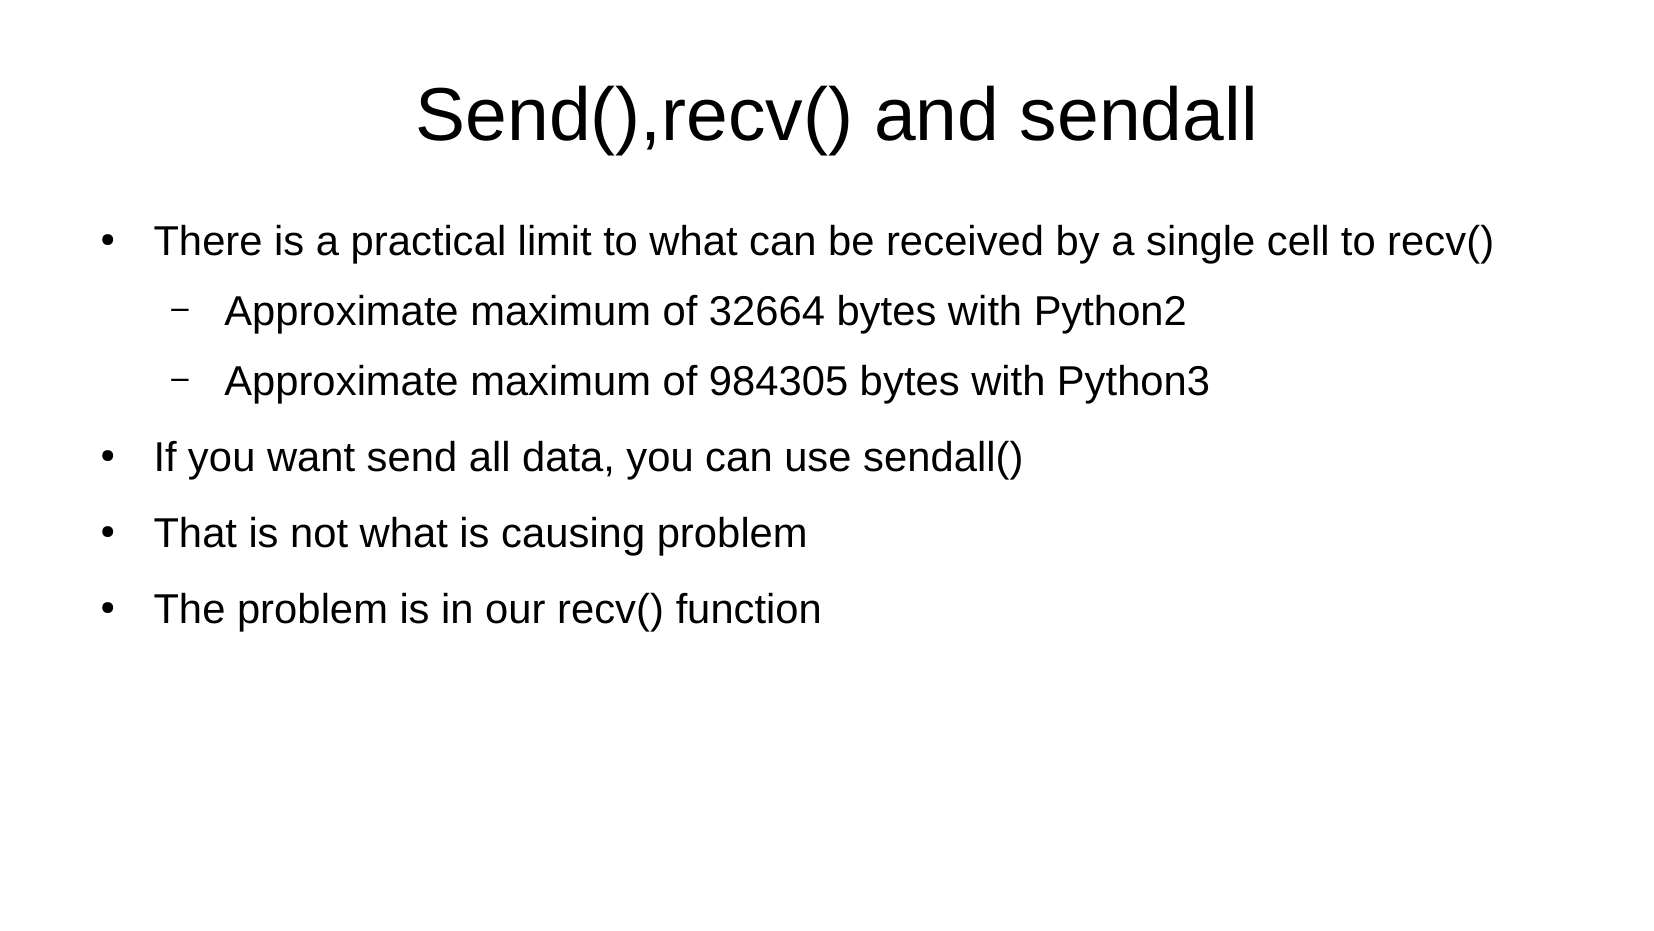

# Send(),recv() and sendall
There is a practical limit to what can be received by a single cell to recv()
Approximate maximum of 32664 bytes with Python2
Approximate maximum of 984305 bytes with Python3
If you want send all data, you can use sendall()
That is not what is causing problem
The problem is in our recv() function